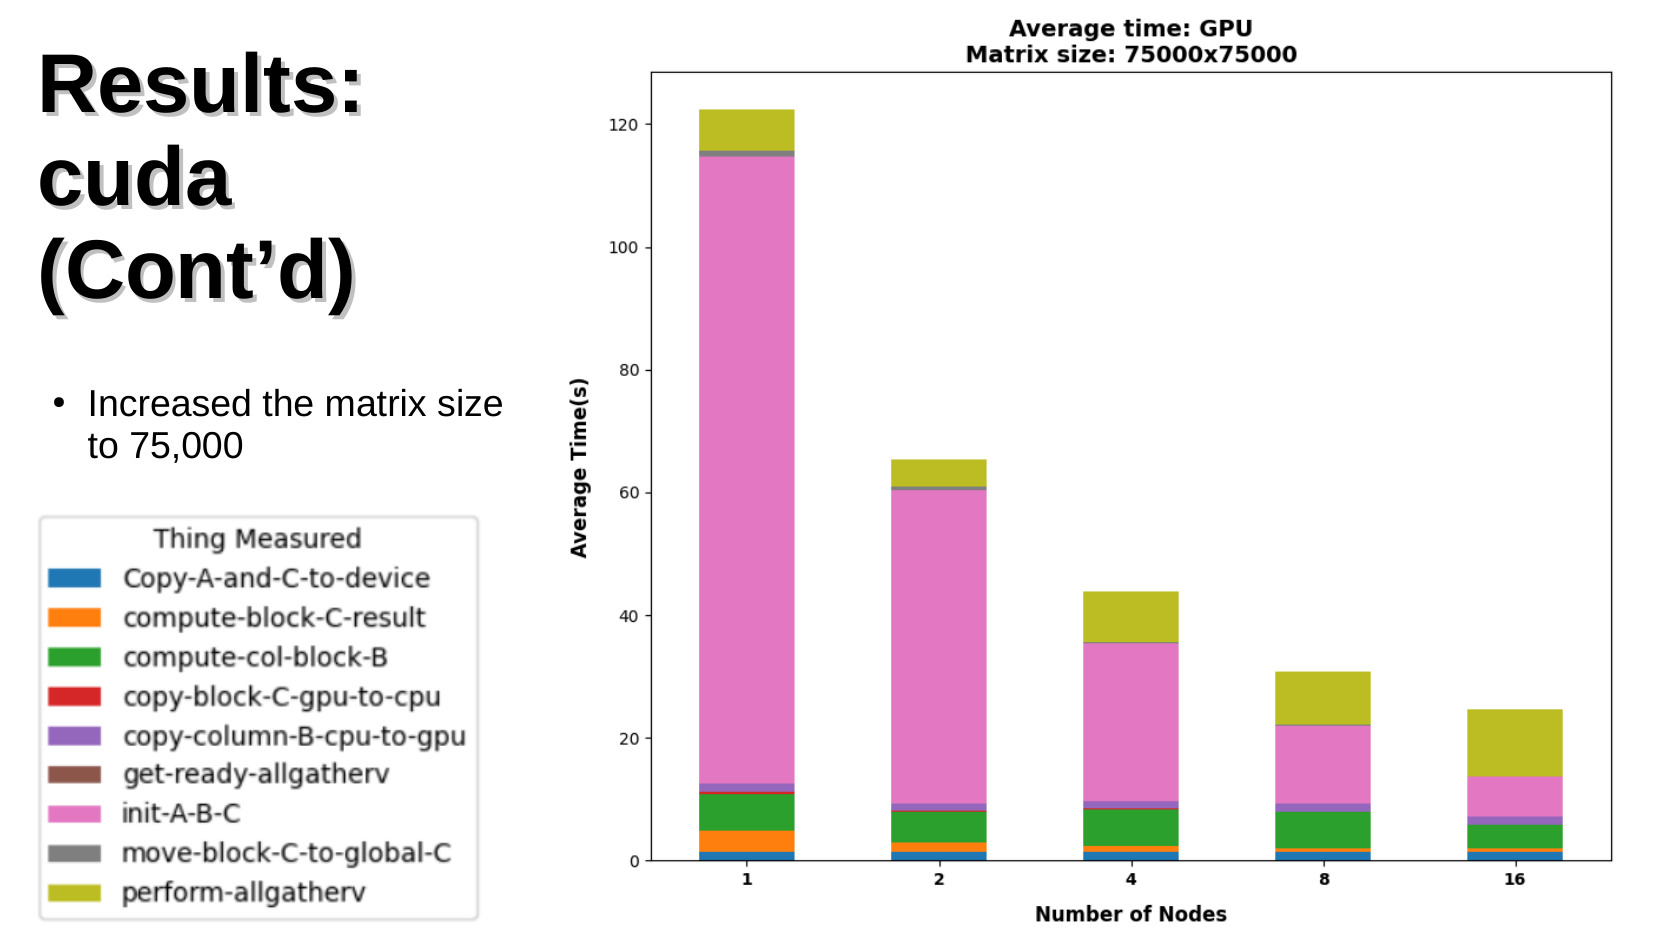

# Results: cuda (Cont’d)
Increased the matrix size to 75,000